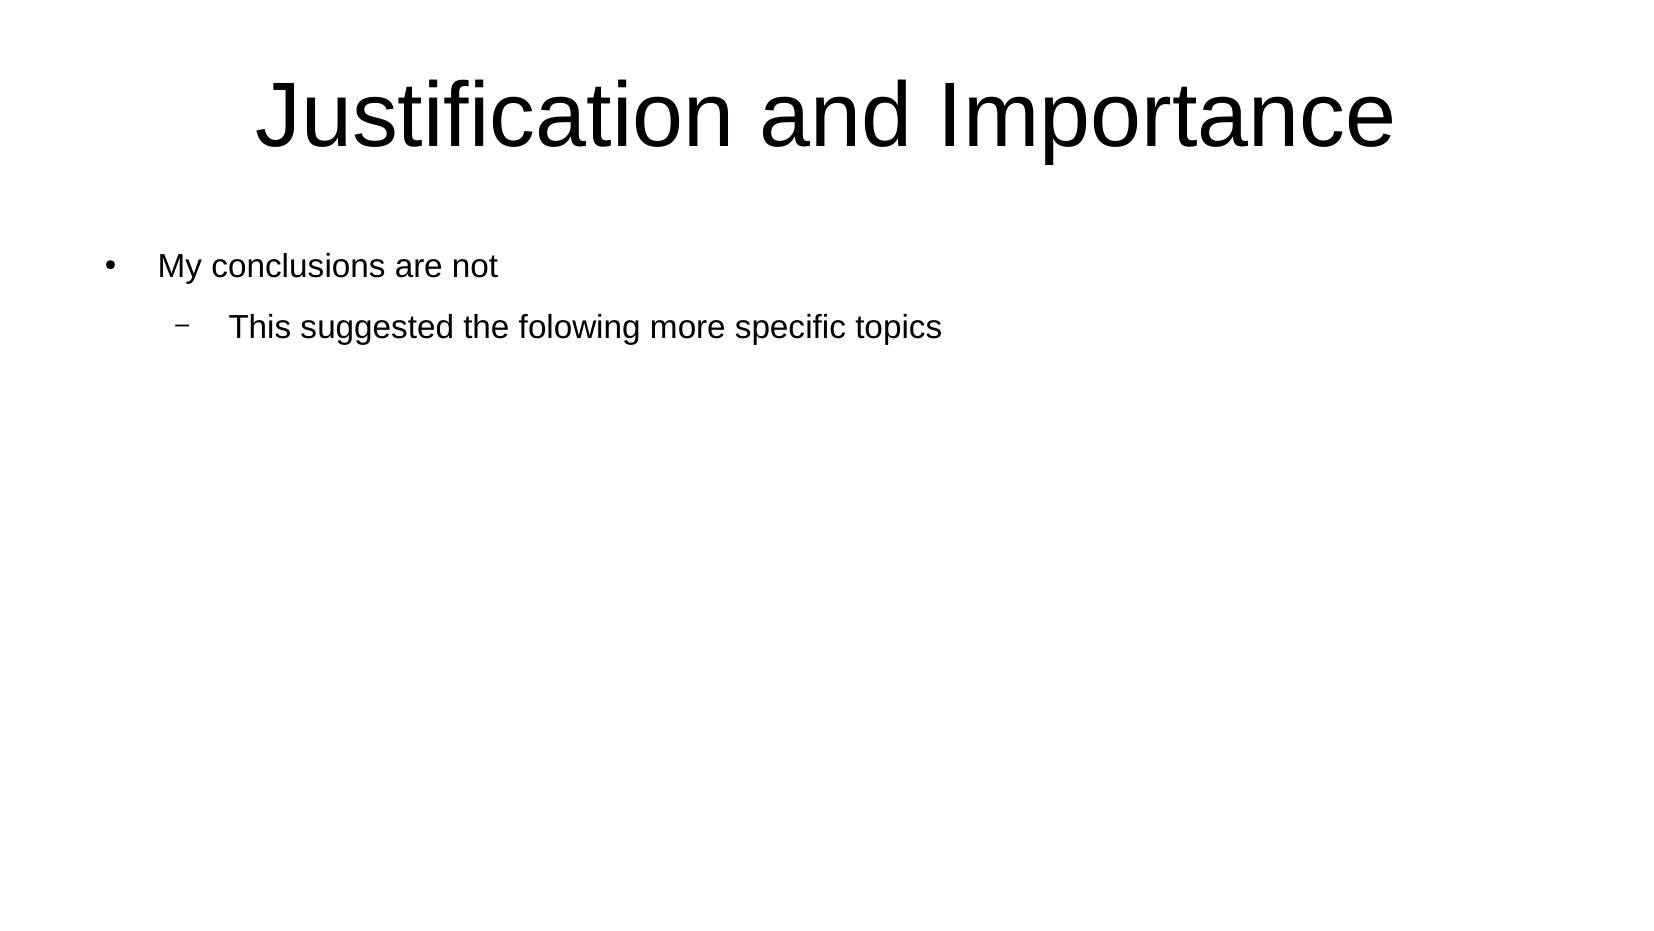

# Justification and Importance
My conclusions are not
This suggested the folowing more specific topics